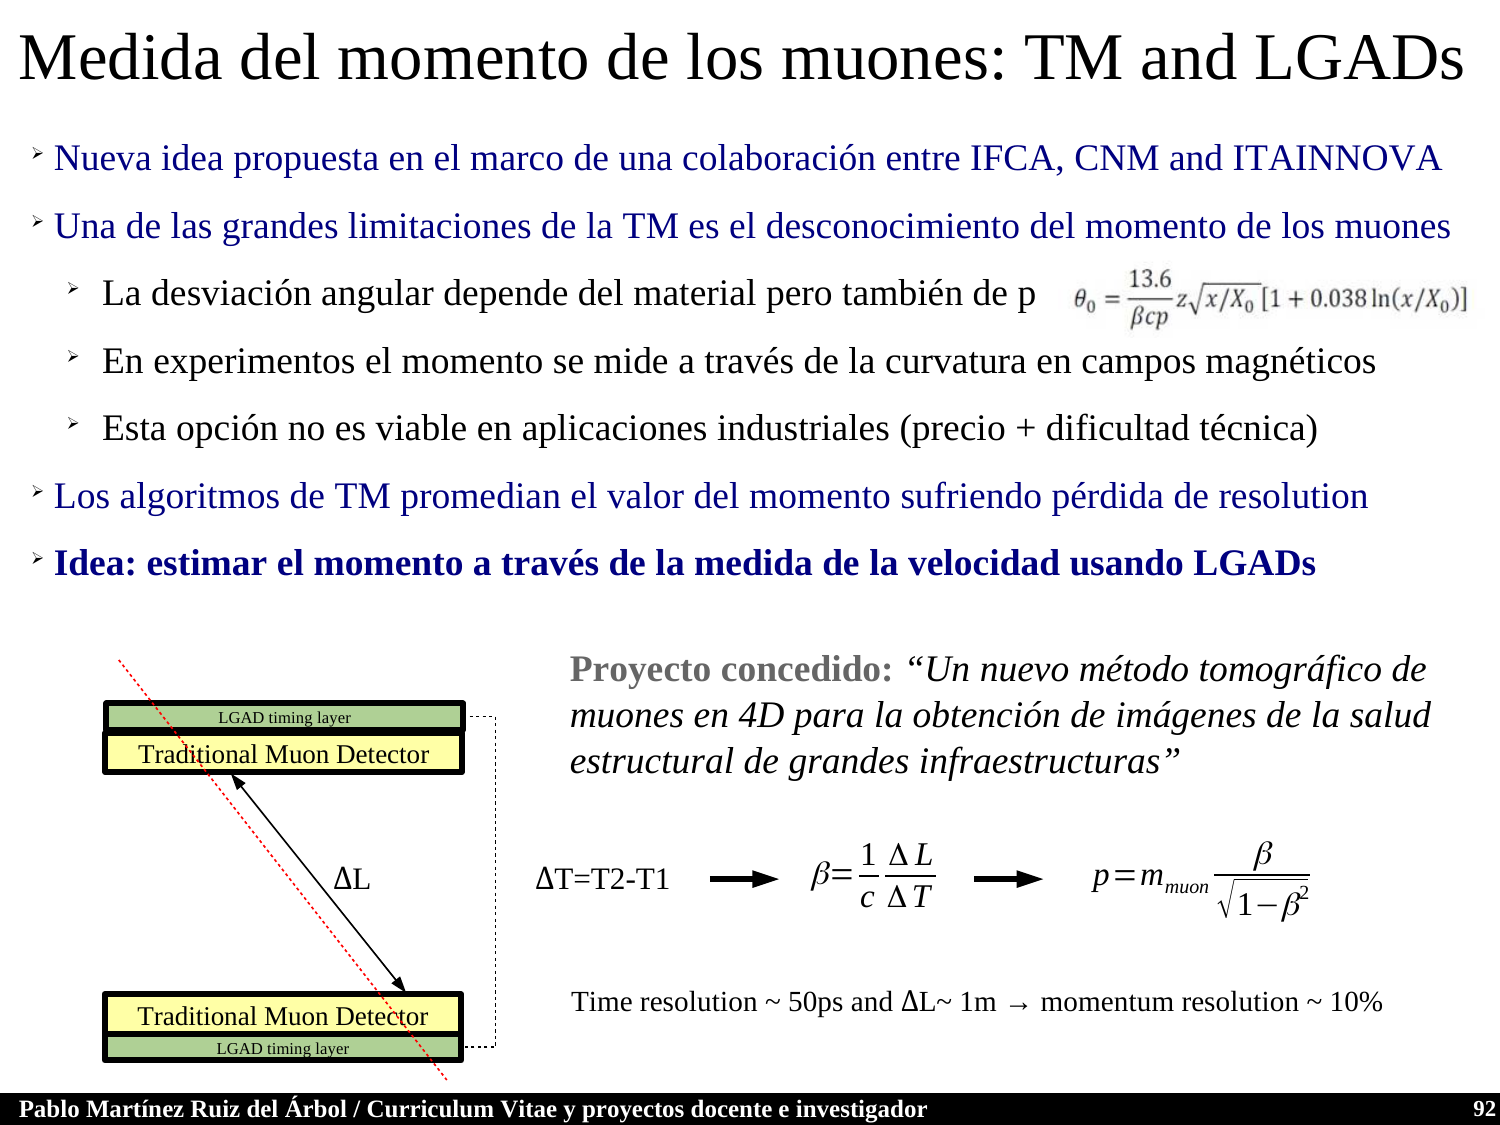

Medida del momento de los muones: TM and LGADs
 Nueva idea propuesta en el marco de una colaboración entre IFCA, CNM and ITAINNOVA
 Una de las grandes limitaciones de la TM es el desconocimiento del momento de los muones
La desviación angular depende del material pero también de p
En experimentos el momento se mide a través de la curvatura en campos magnéticos
Esta opción no es viable en aplicaciones industriales (precio + dificultad técnica)
 Los algoritmos de TM promedian el valor del momento sufriendo pérdida de resolution
 Idea: estimar el momento a través de la medida de la velocidad usando LGADs
Proyecto concedido: “Un nuevo método tomográfico de muones en 4D para la obtención de imágenes de la salud estructural de grandes infraestructuras”
LGAD timing layer
Traditional Muon Detector
ΔL
ΔT=T2-T1
Time resolution ~ 50ps and ΔL~ 1m → momentum resolution ~ 10%
Traditional Muon Detector
LGAD timing layer
92